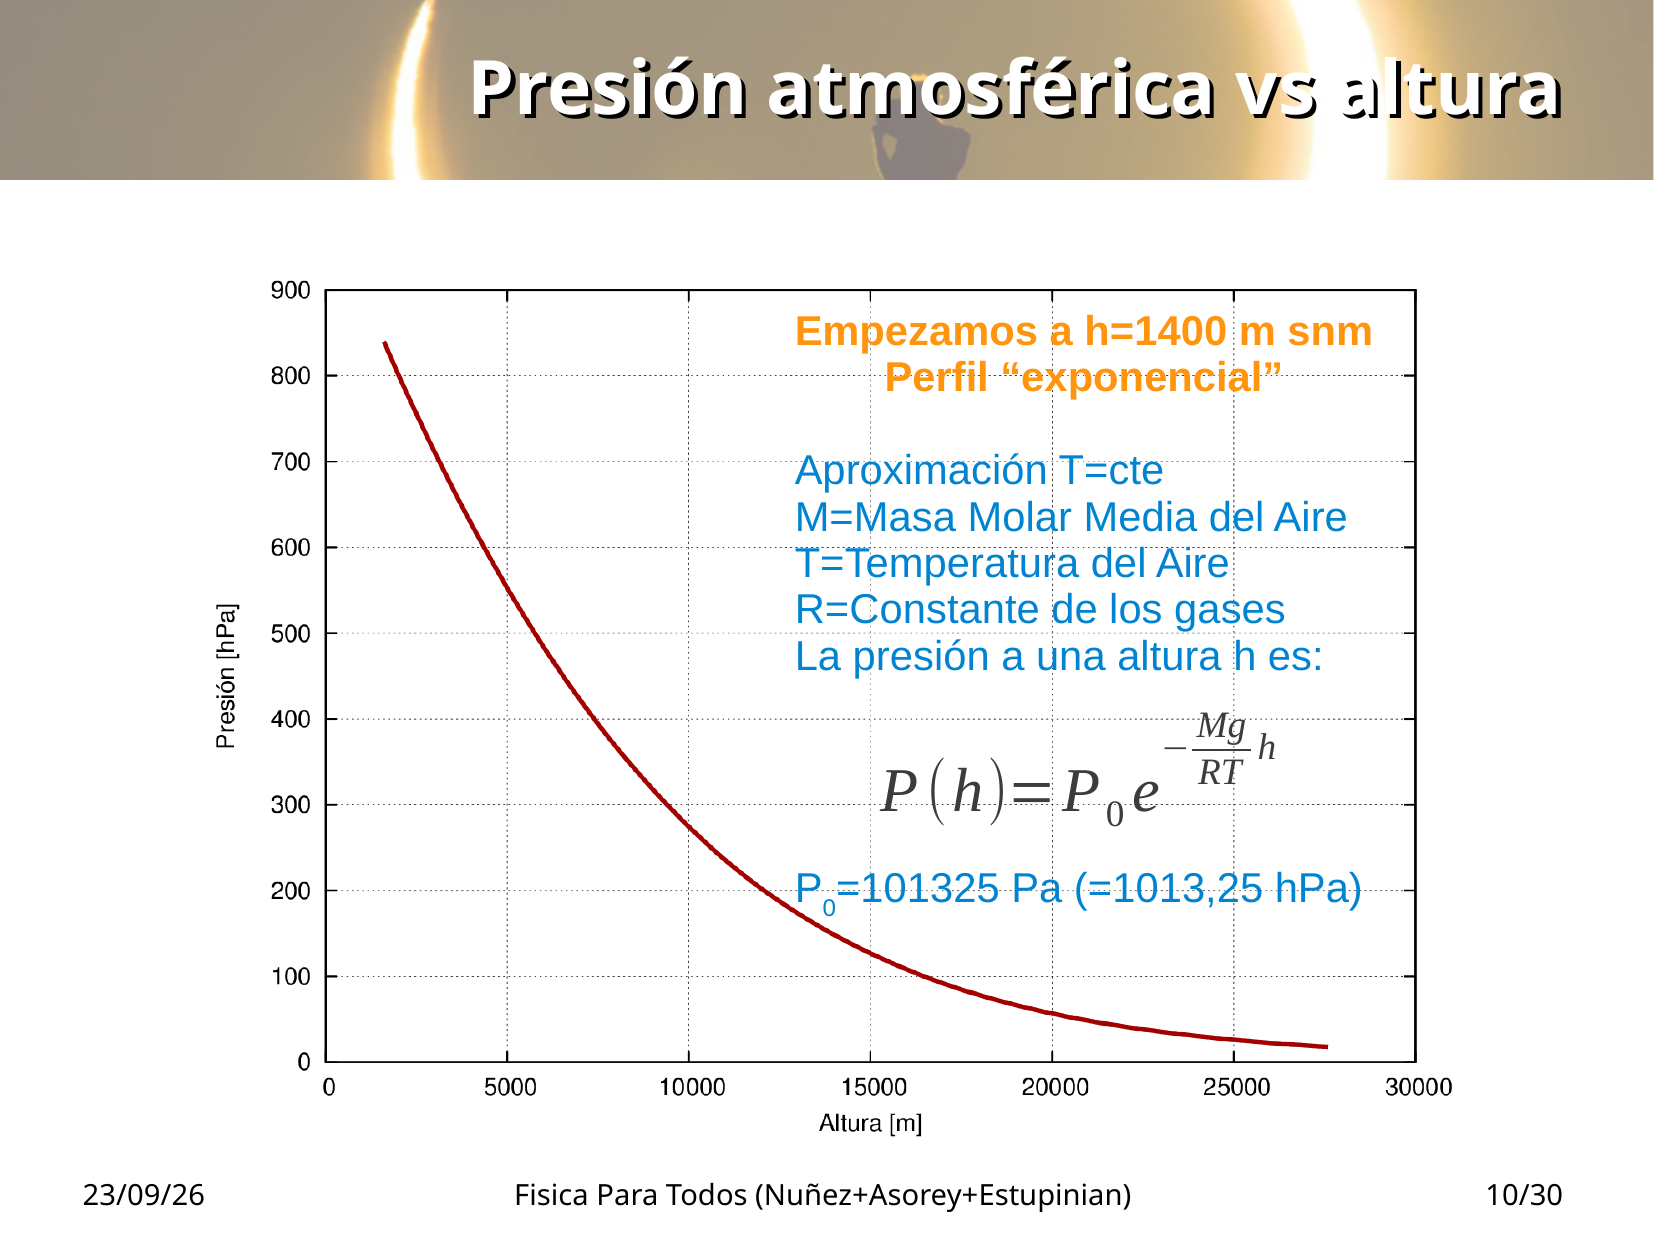

# Presión atmosférica vs altura
Empezamos a h=1400 m snm
Perfil “exponencial”
Aproximación T=cte
M=Masa Molar Media del Aire
T=Temperatura del Aire
R=Constante de los gases
La presión a una altura h es:
P0=101325 Pa (=1013,25 hPa)
Fisica Para Todos (Nuñez+Asorey+Estupinian)
10